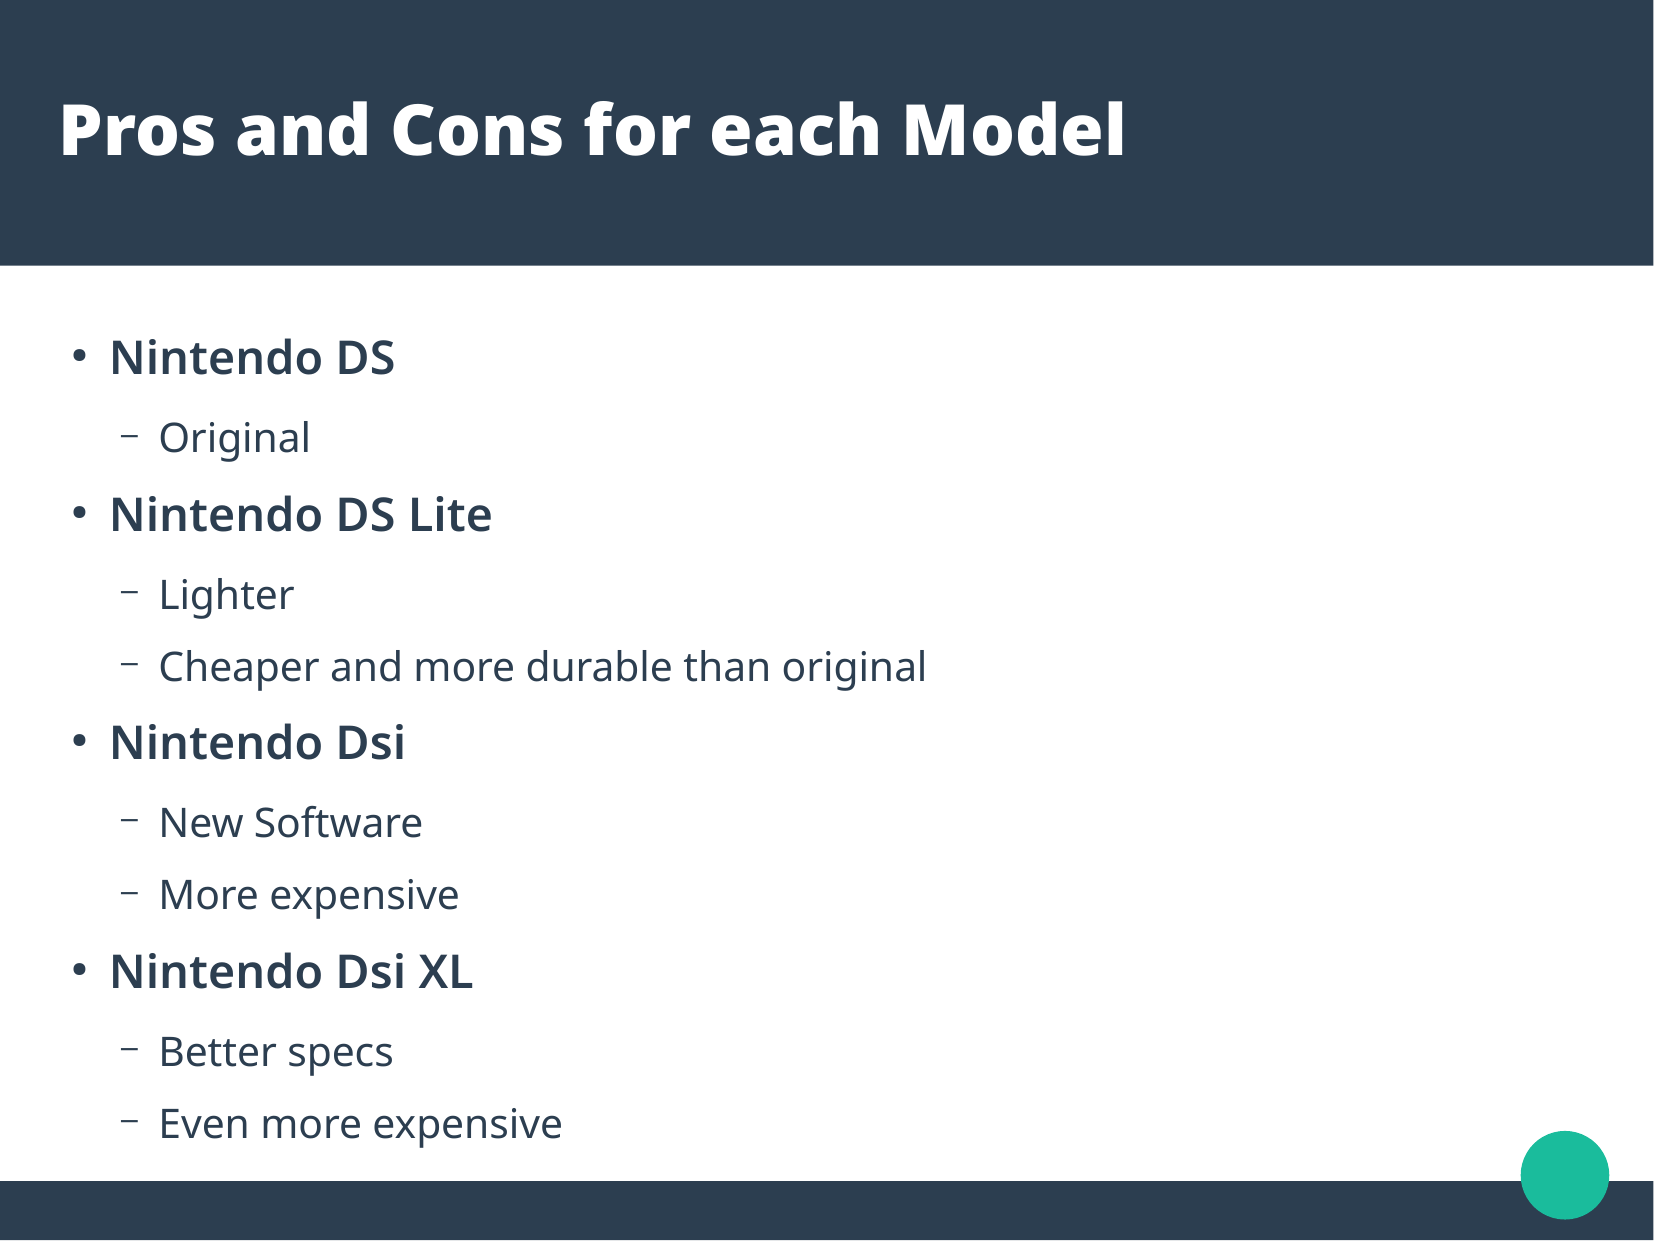

# Pros and Cons for each Model
Nintendo DS
Original
Nintendo DS Lite
Lighter
Cheaper and more durable than original
Nintendo Dsi
New Software
More expensive
Nintendo Dsi XL
Better specs
Even more expensive